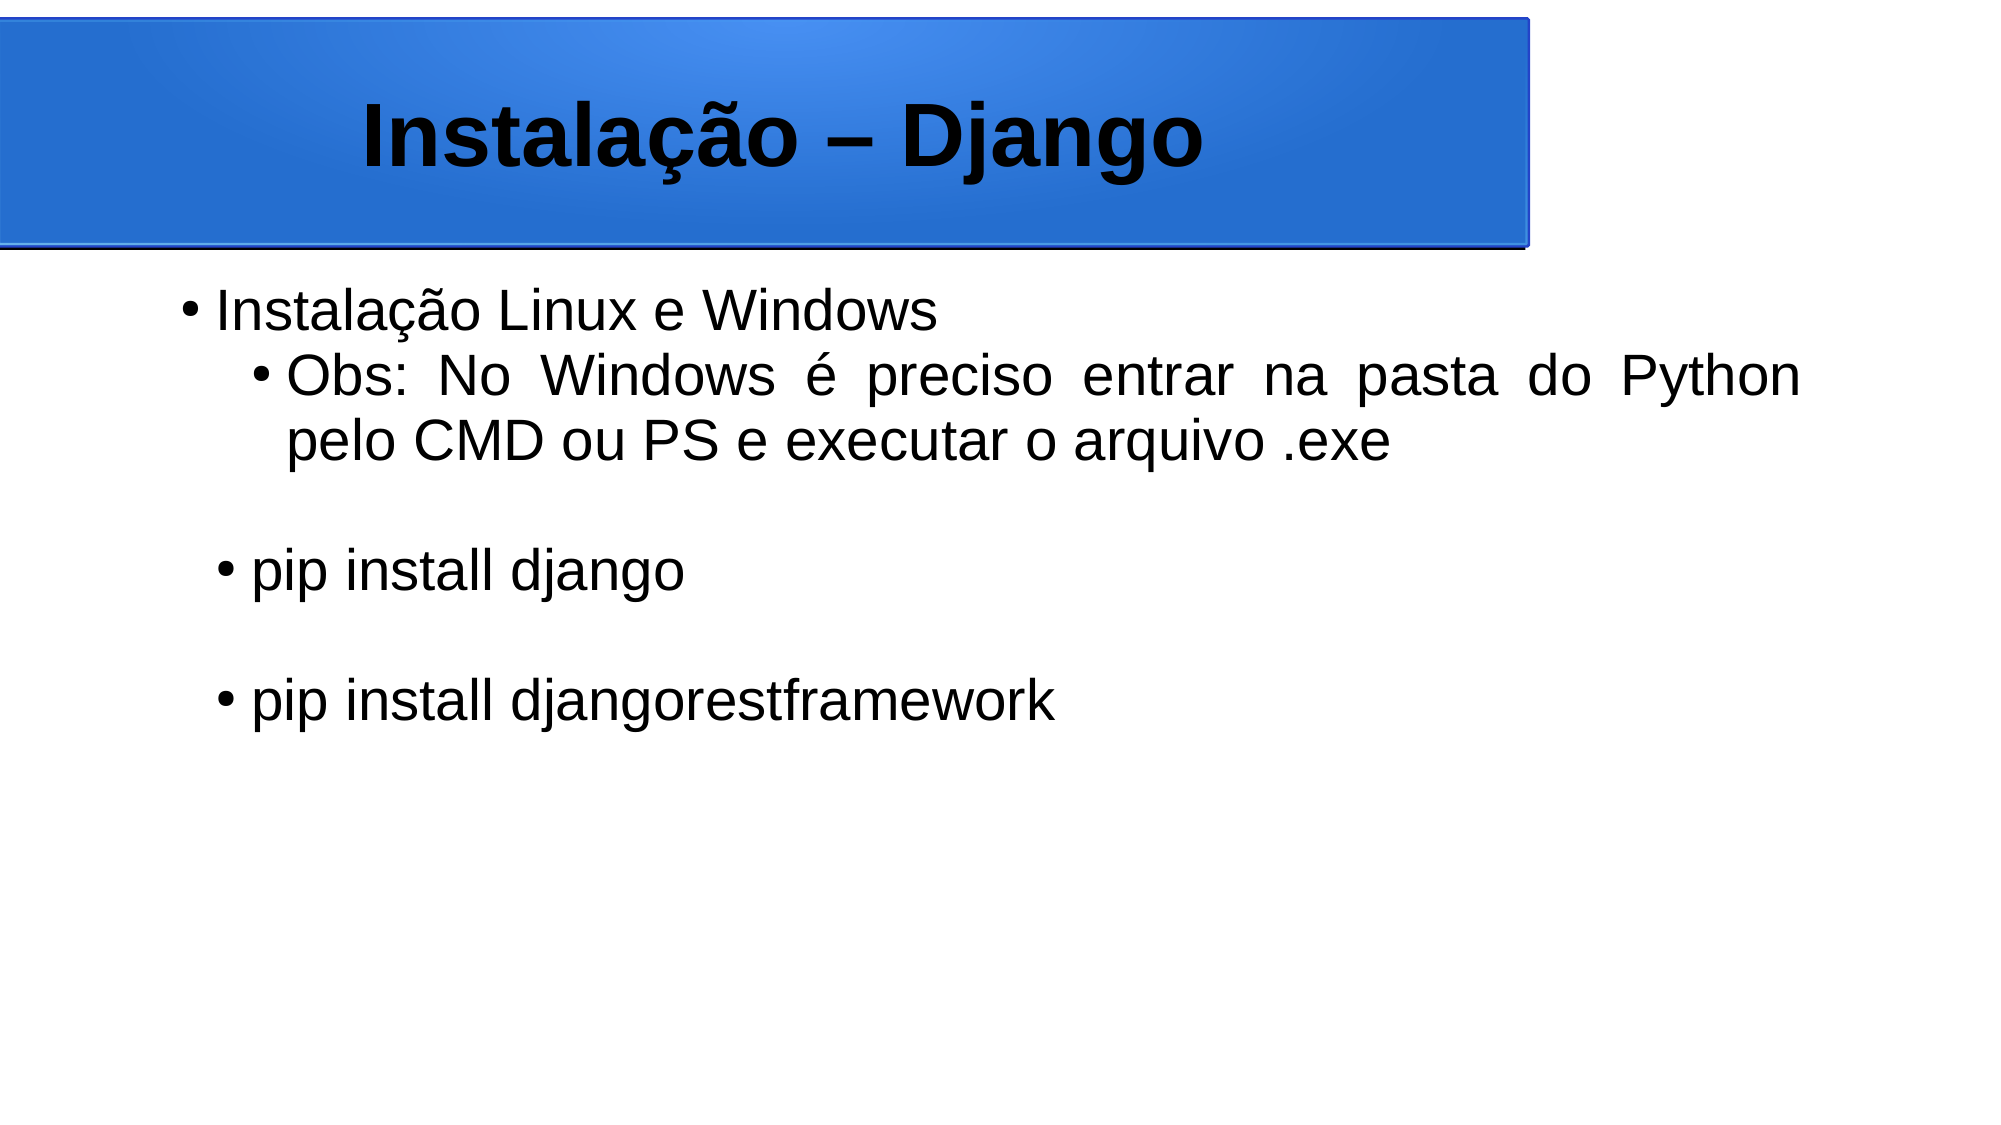

# Instalação – Django
Instalação Linux e Windows
Obs: No Windows é preciso entrar na pasta do Python pelo CMD ou PS e executar o arquivo .exe
pip install django
pip install djangorestframework